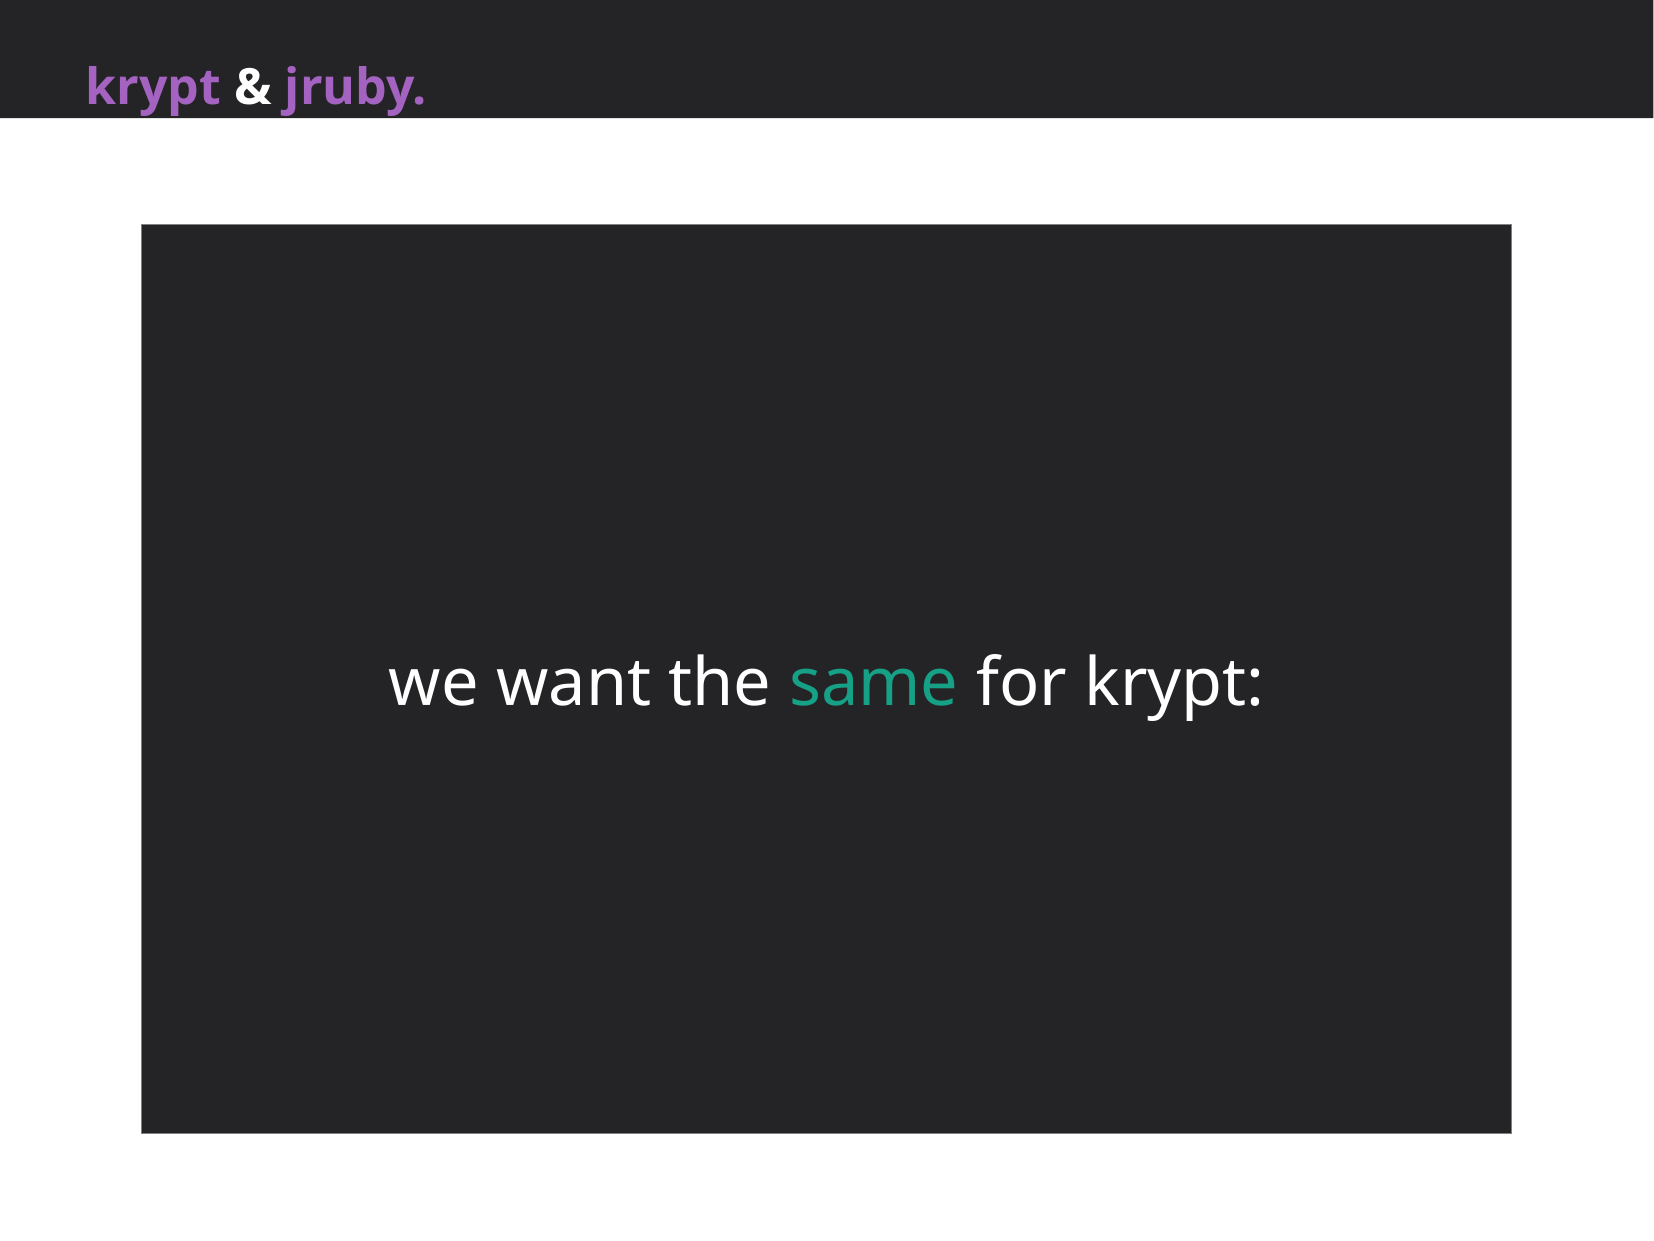

krypt & jruby.
we want the same for krypt: